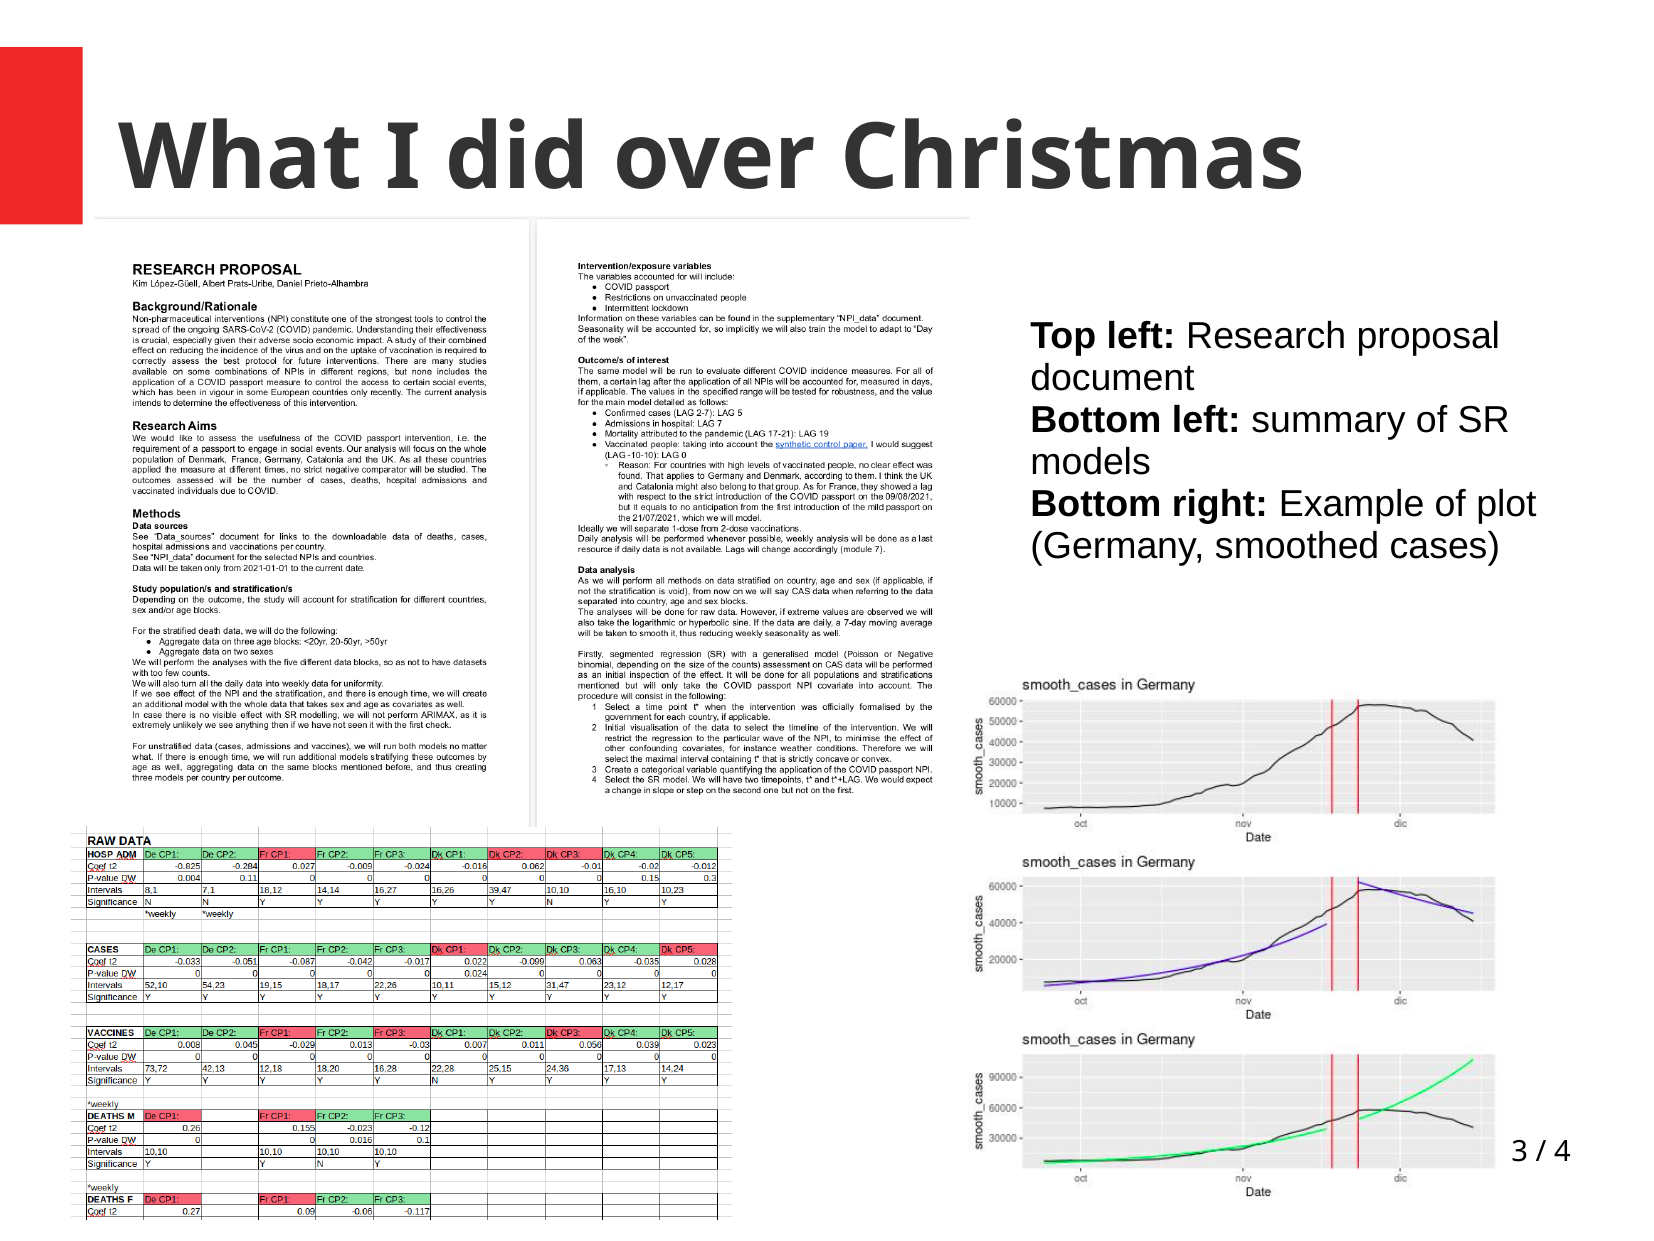

# What I did over Christmas
Top left: Research proposal document
Bottom left: summary of SR models
Bottom right: Example of plot (Germany, smoothed cases)
3